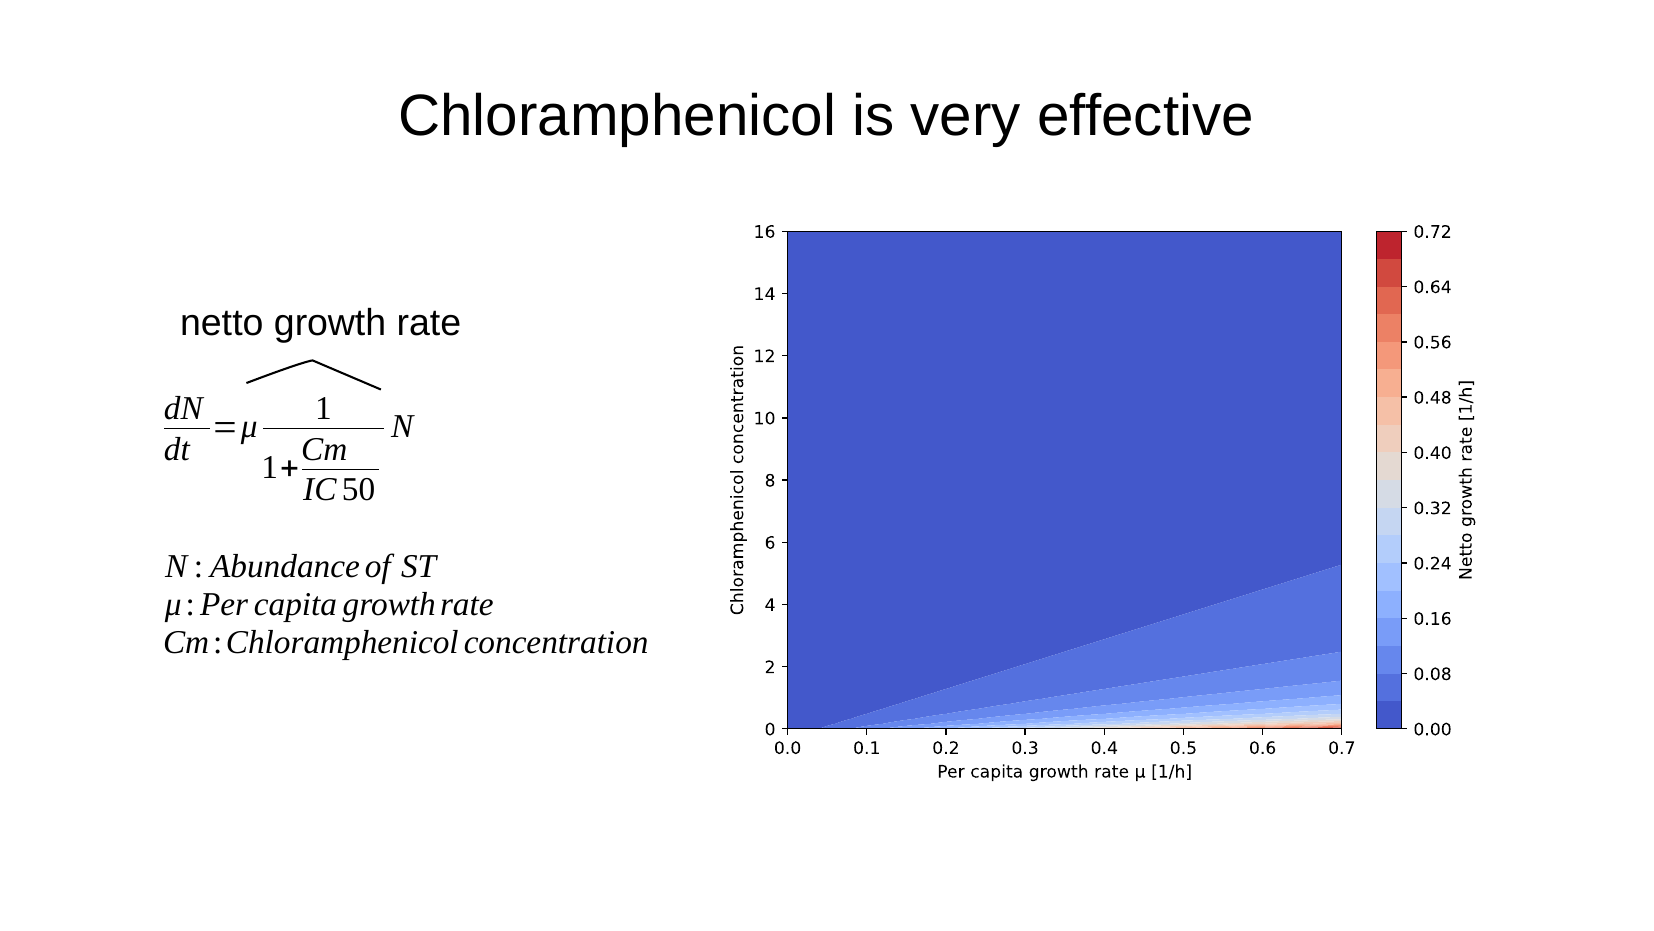

# Chloramphenicol is very effective
netto growth rate